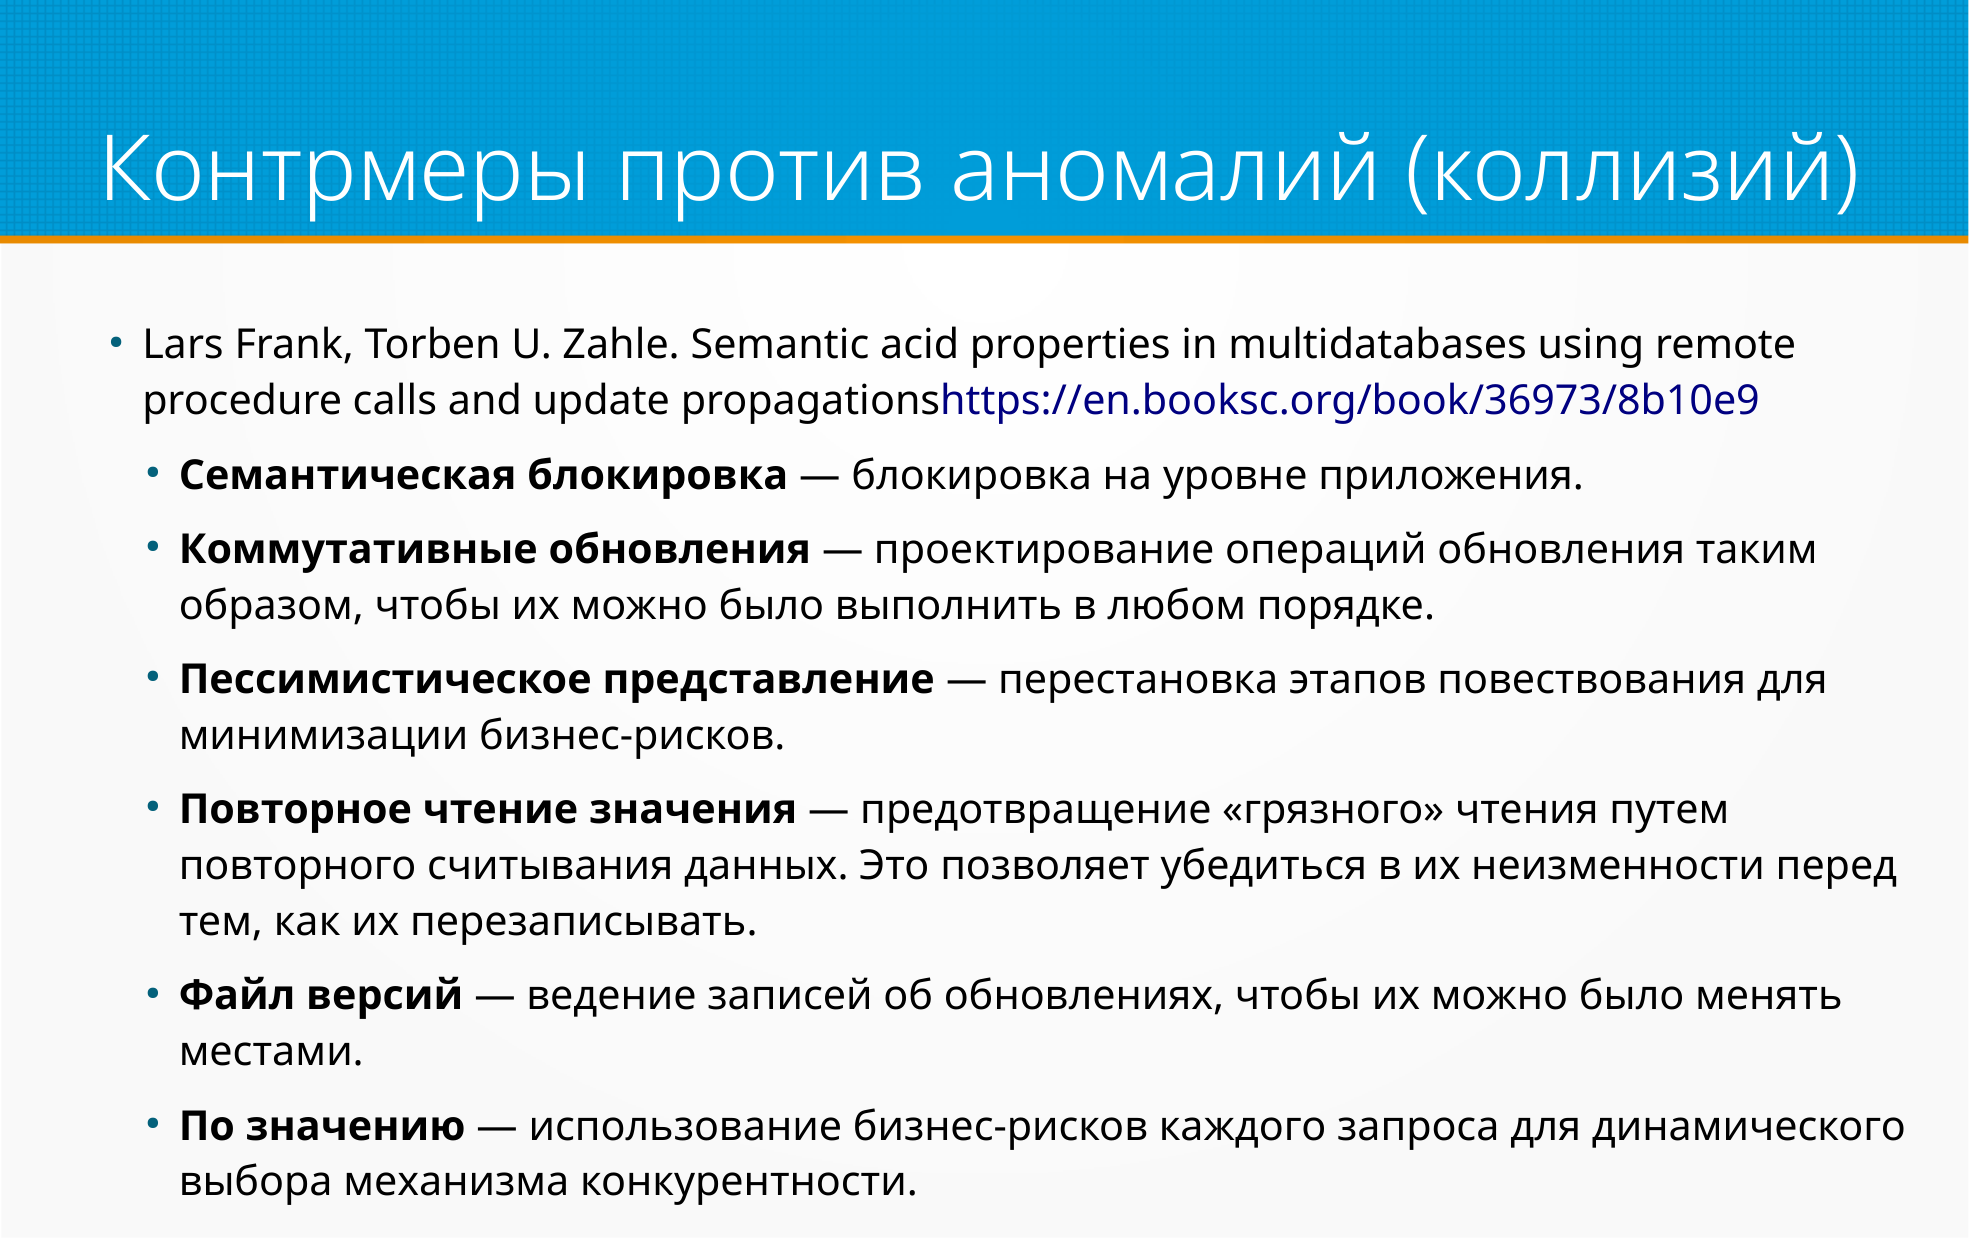

# Контрмеры против аномалий (коллизий)
Lars Frank, Torben U. Zahle. Semantic acid properties in multidatabases using remote procedure calls and update propagationshttps://en.booksc.org/book/36973/8b10e9
Семантическая блокировка — блокировка на уровне приложения.
Коммутативные обновления — проектирование операций обновления таким образом, чтобы их можно было выполнить в любом порядке.
Пессимистическое представление — перестановка этапов повествования для минимизации бизнес-рисков.
Повторное чтение значения — предотвращение «грязного» чтения путем повторного считывания данных. Это позволяет убедиться в их неизменности перед тем, как их перезаписывать.
Файл версий — ведение записей об обновлениях, чтобы их можно было менять местами.
По значению — использование бизнес-рисков каждого запроса для динамического выбора механизма конкурентности.